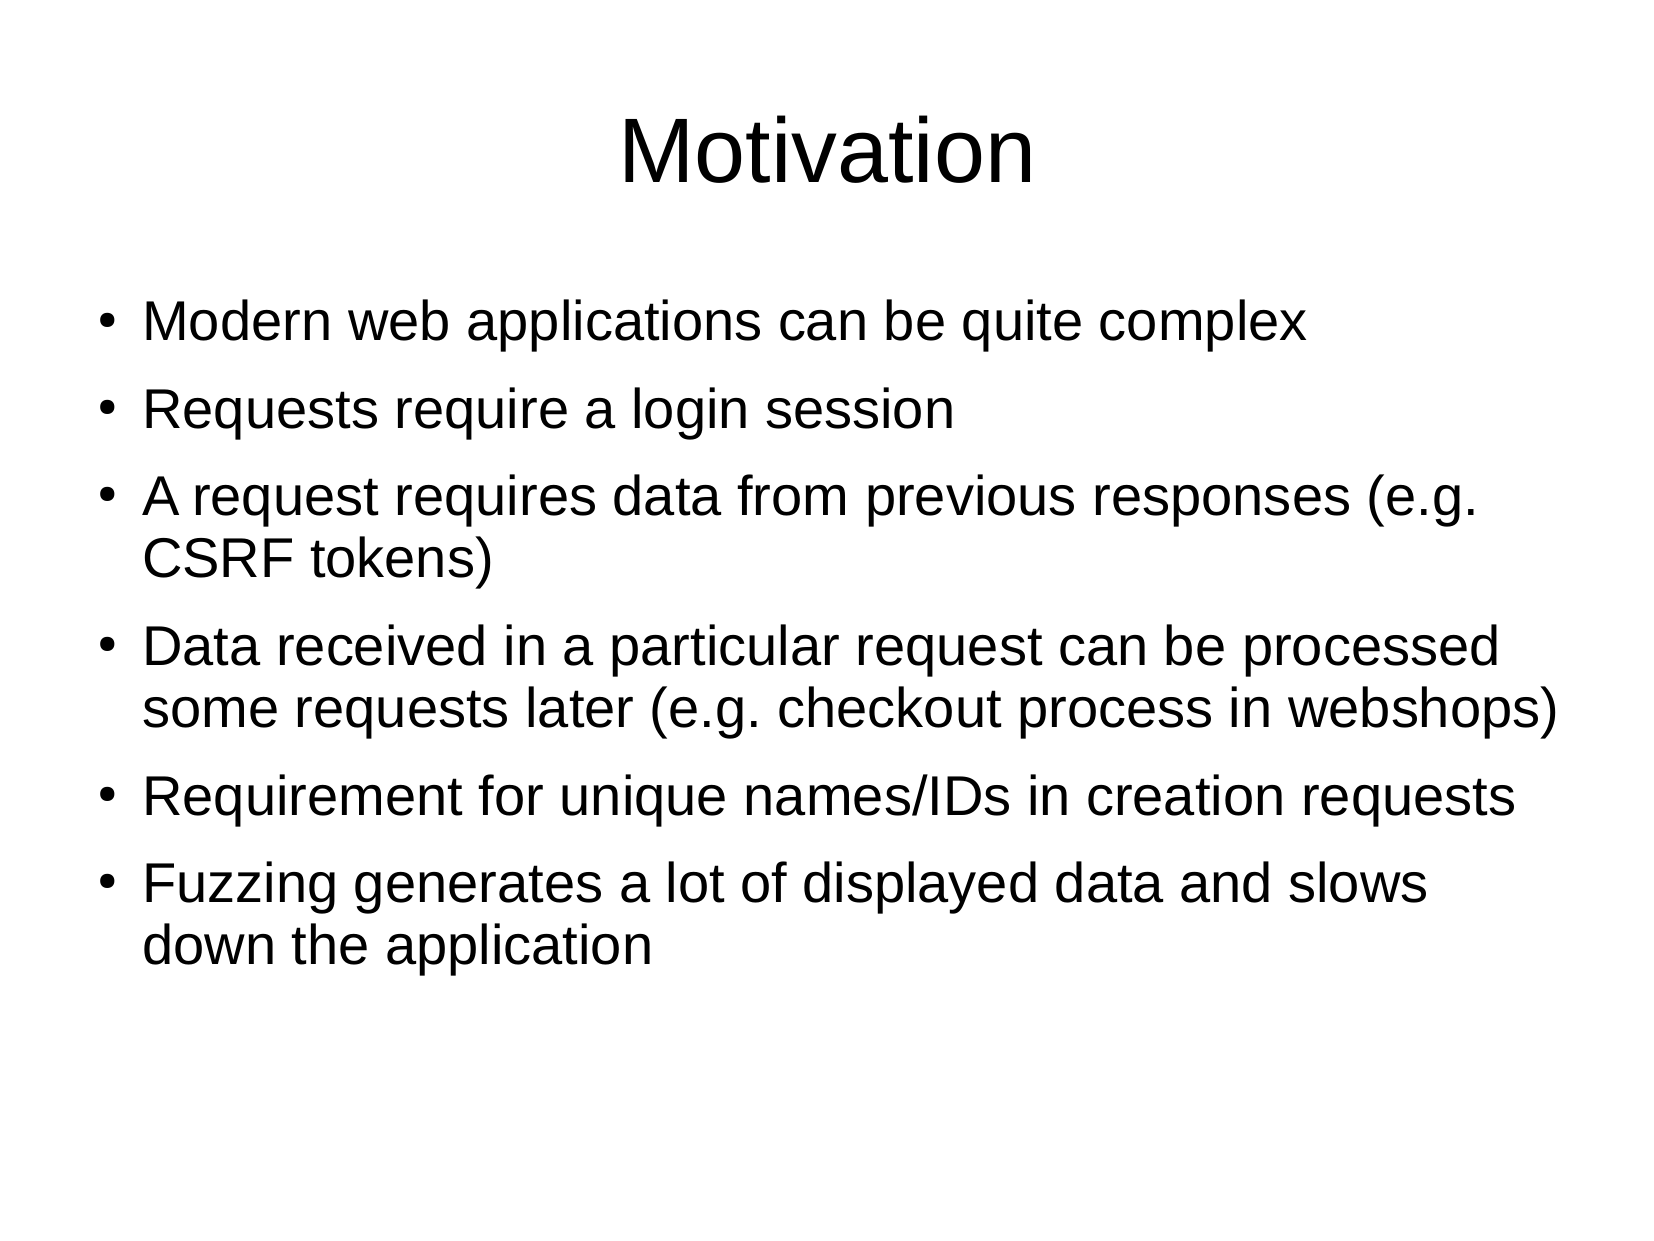

# Motivation
Modern web applications can be quite complex
Requests require a login session
A request requires data from previous responses (e.g. CSRF tokens)
Data received in a particular request can be processed some requests later (e.g. checkout process in webshops)
Requirement for unique names/IDs in creation requests
Fuzzing generates a lot of displayed data and slows down the application